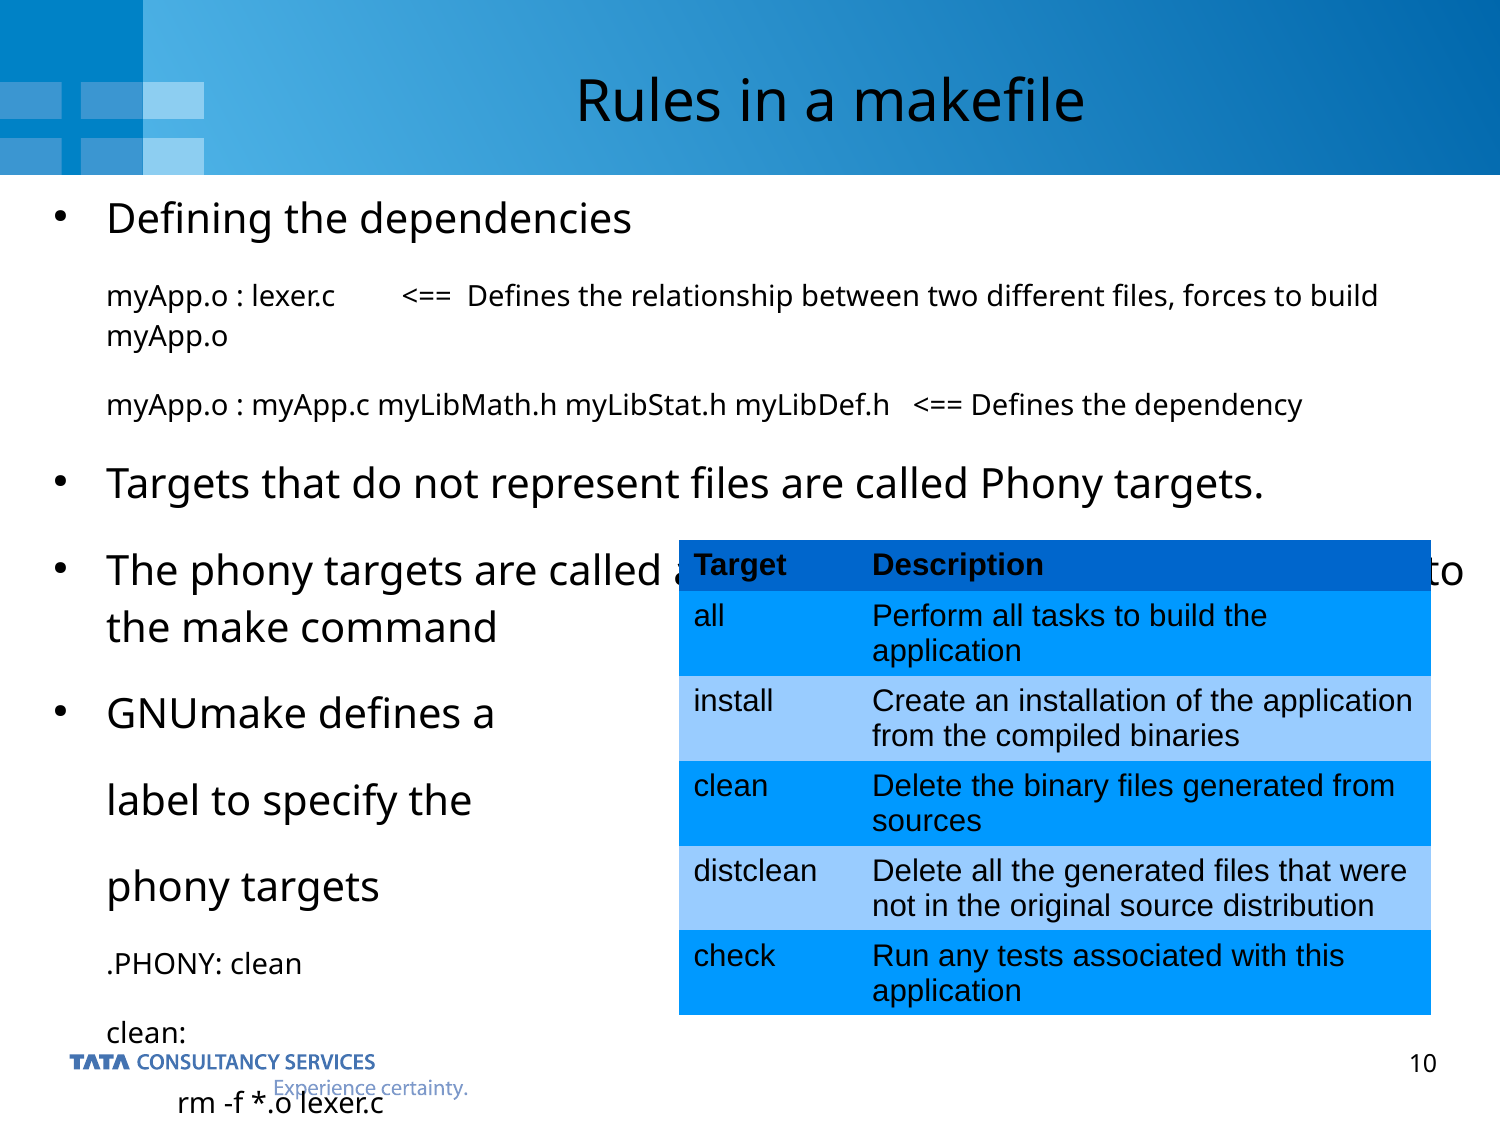

# Rules in a makefile
Defining the dependencies
myApp.o : lexer.c	<== Defines the relationship between two different files, forces to build myApp.o
myApp.o : myApp.c myLibMath.h myLibStat.h myLibDef.h <== Defines the dependency
Targets that do not represent files are called Phony targets.
The phony targets are called at the command prompt as argument to the make command
GNUmake defines a
label to specify the
phony targets
.PHONY: clean
clean:
rm -f *.o lexer.c
| Target | Description |
| --- | --- |
| all | Perform all tasks to build the application |
| install | Create an installation of the application from the compiled binaries |
| clean | Delete the binary files generated from sources |
| distclean | Delete all the generated files that were not in the original source distribution |
| check | Run any tests associated with this application |